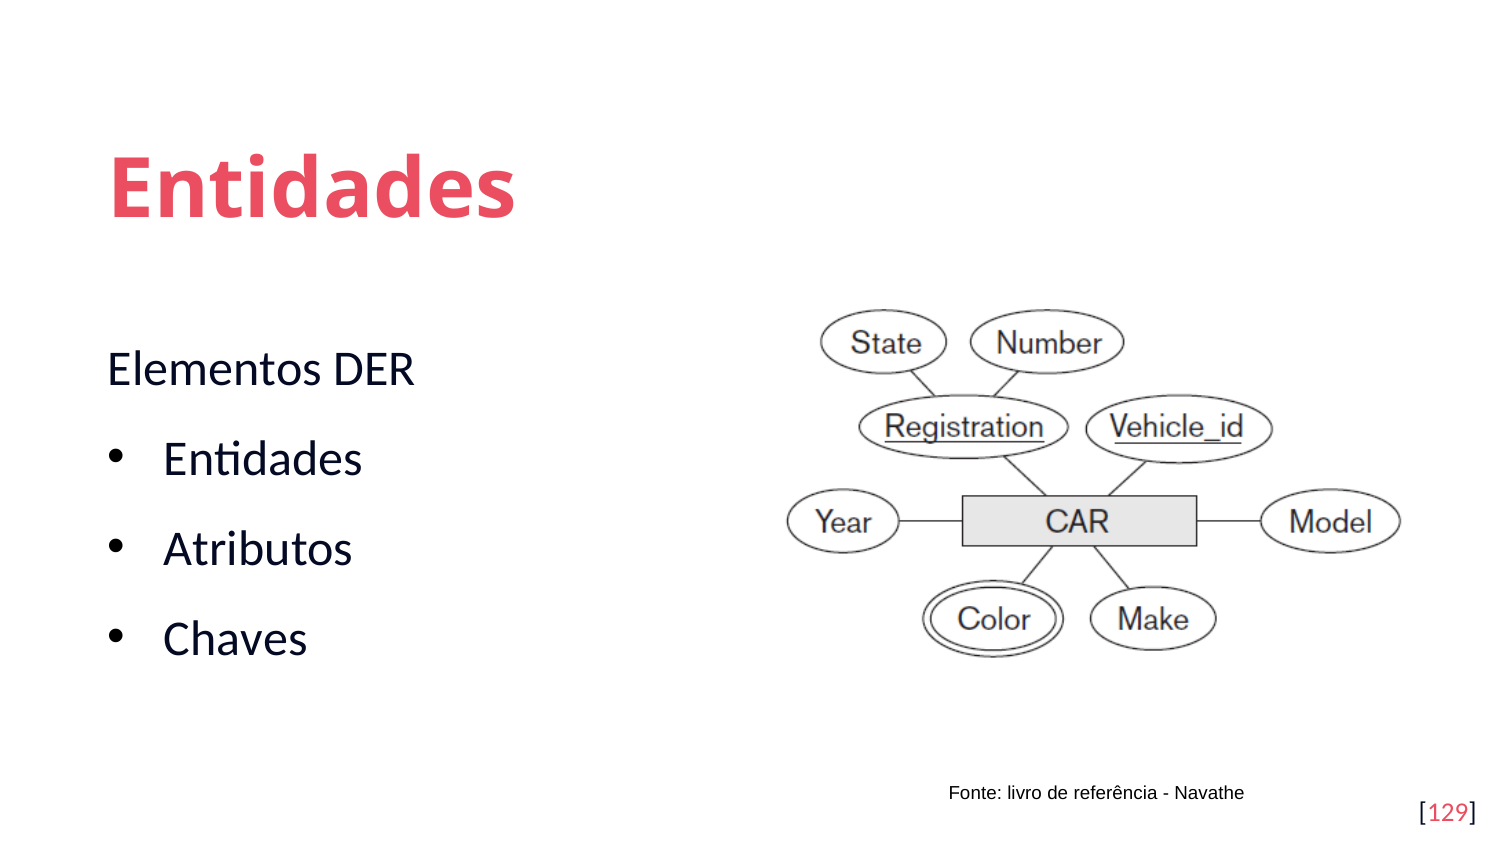

Entidades
Elementos DER
Entidades
Atributos
Chaves
Fonte: livro de referência - Navathe